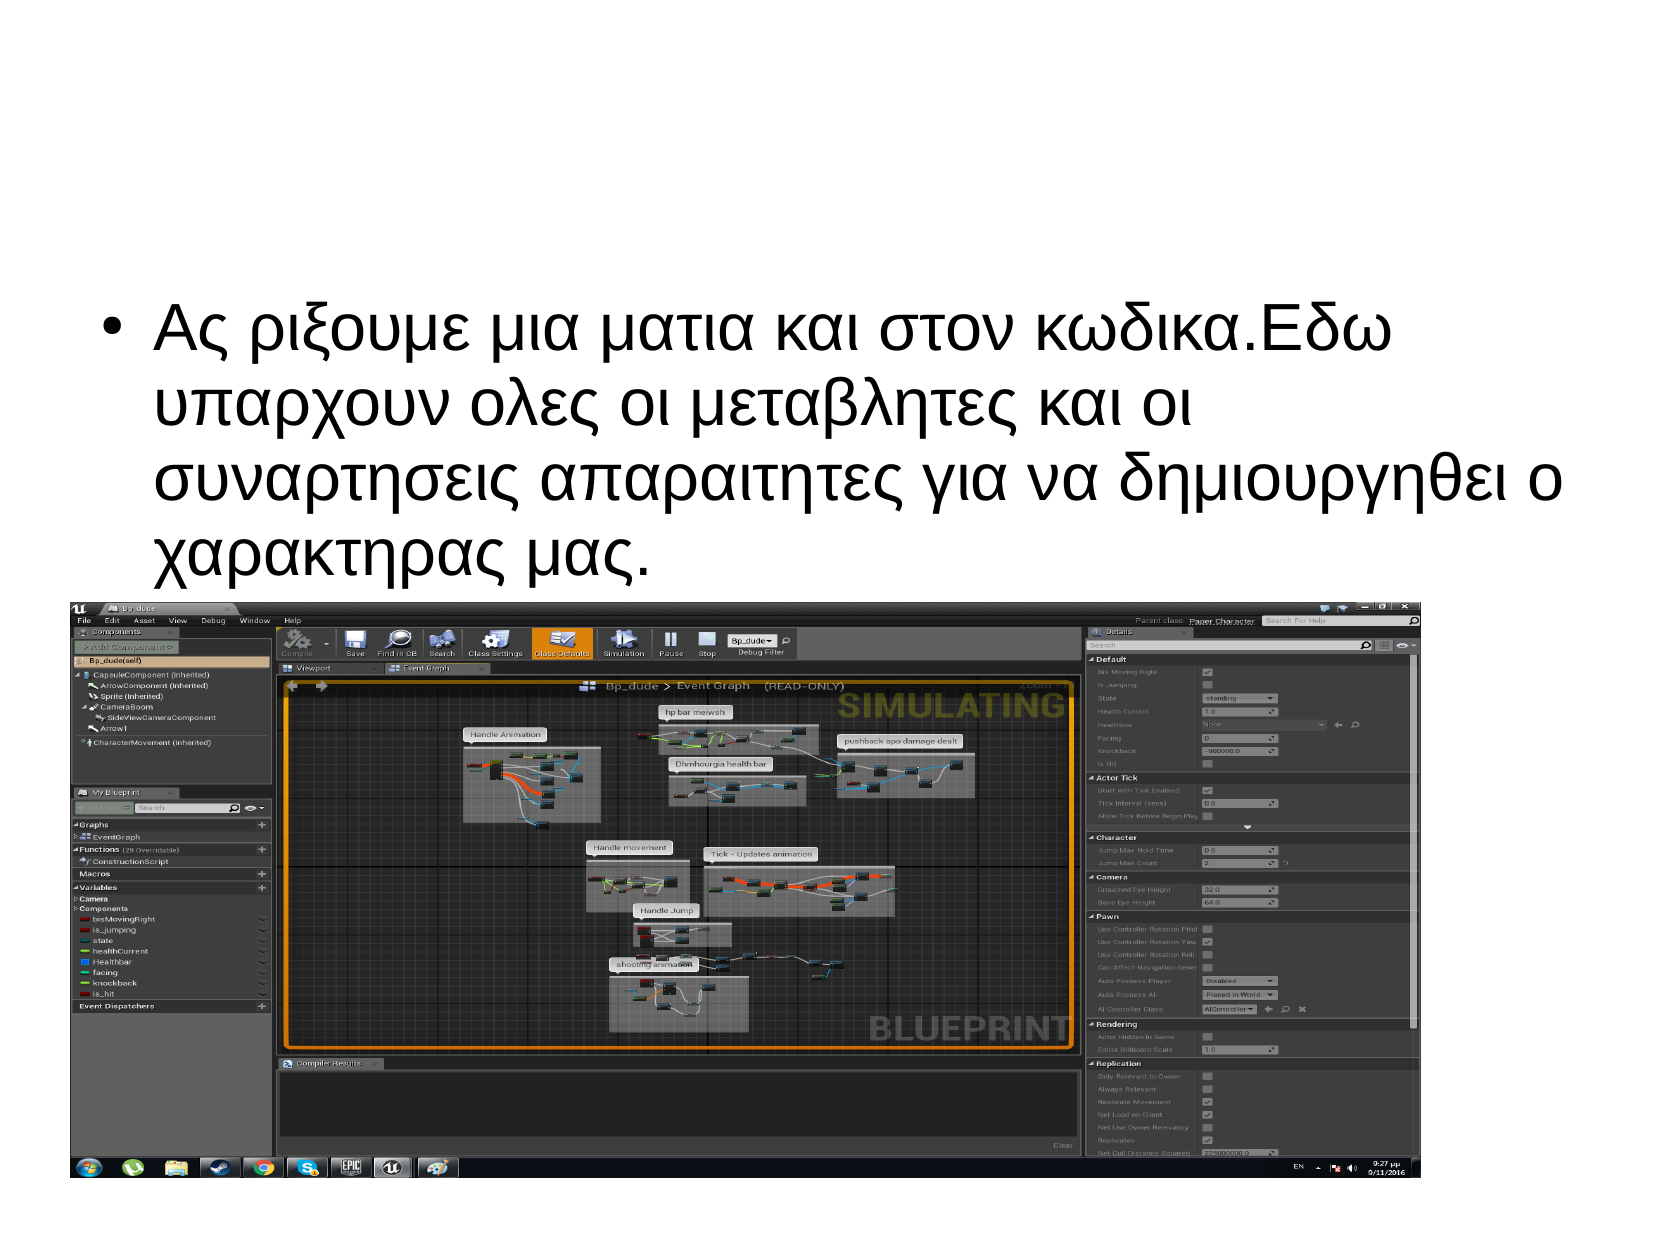

#
Ας ριξουμε μια ματια και στον κωδικα.Εδω υπαρχουν ολες οι μεταβλητες και οι συναρτησεις απαραιτητες για να δημιουργηθει ο χαρακτηρας μας.